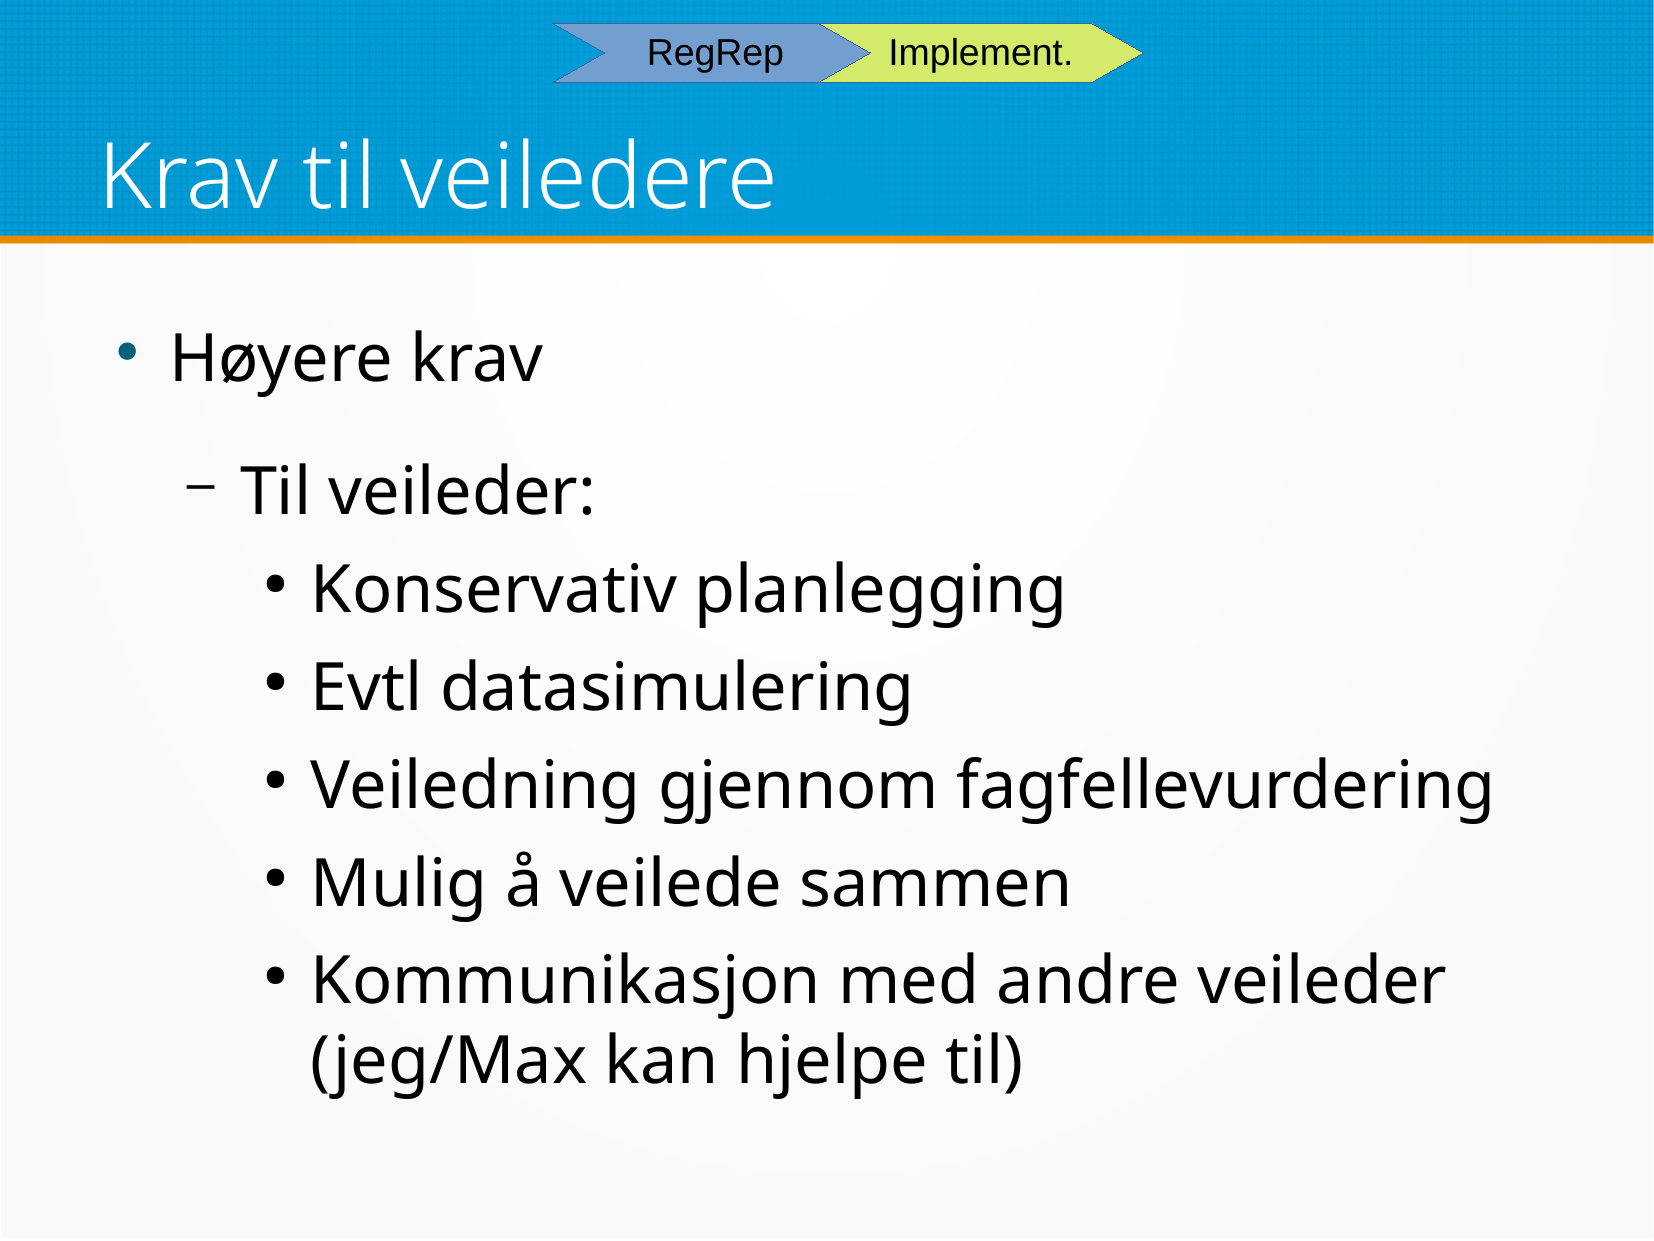

# Krav til veiledere
RegRep
Implement.
Høyere krav
Til veileder:
Konservativ planlegging
Evtl datasimulering
Veiledning gjennom fagfellevurdering
Mulig å veilede sammen
Kommunikasjon med andre veileder (jeg/Max kan hjelpe til)